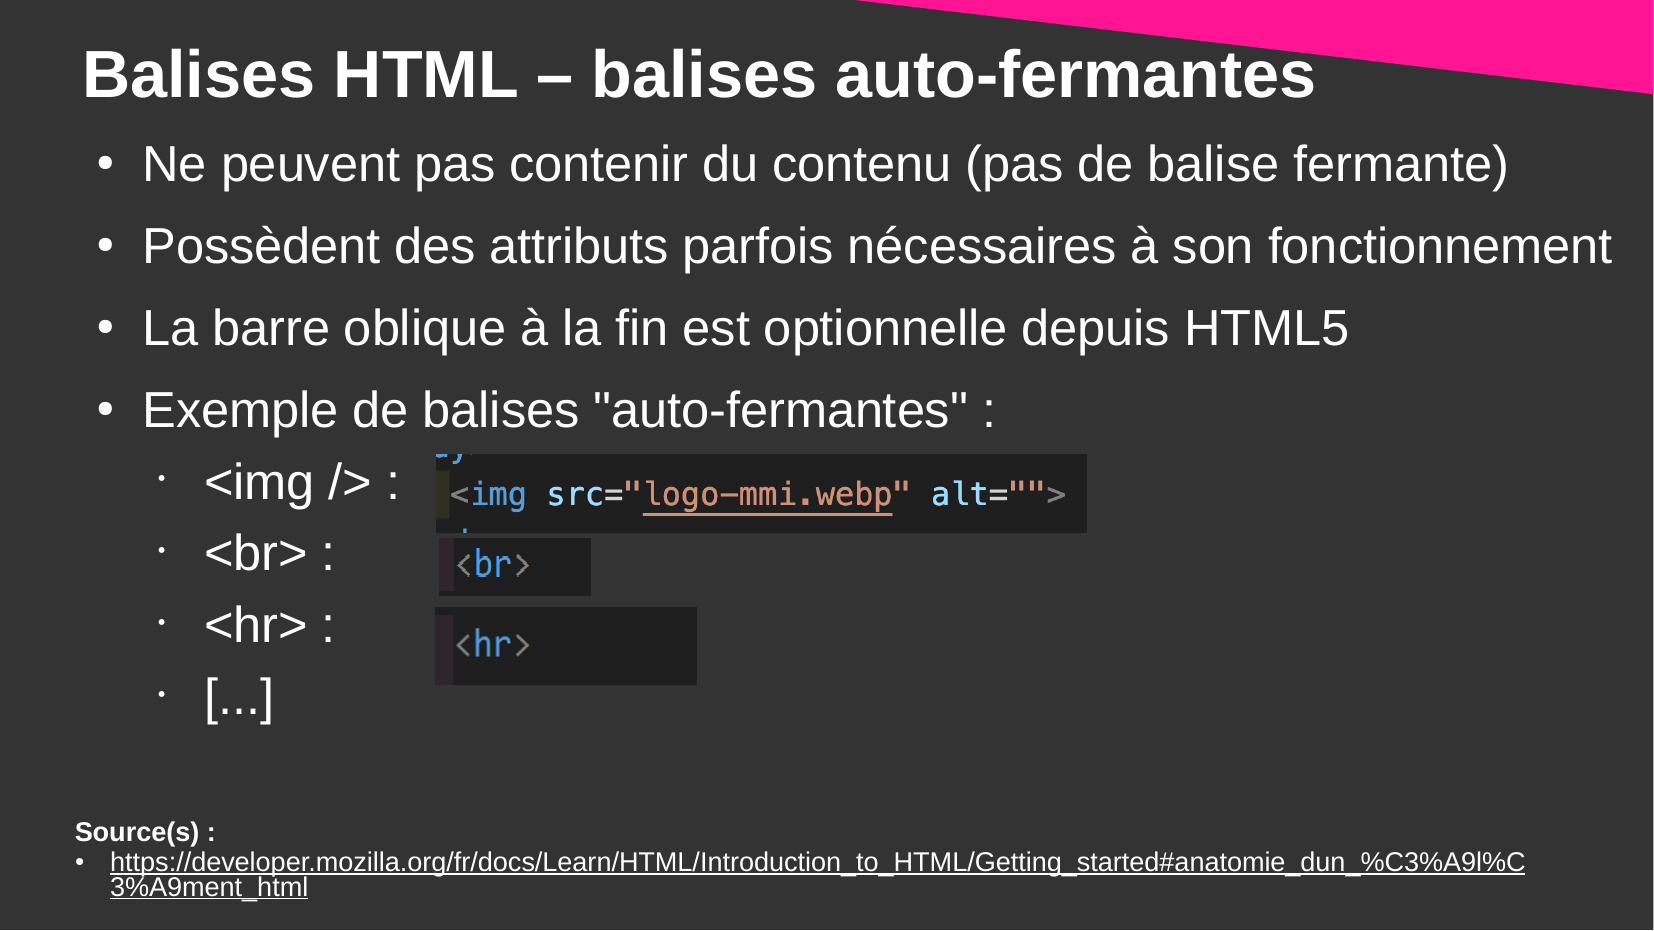

# Balises HTML – balises auto-fermantes
Ne peuvent pas contenir du contenu (pas de balise fermante)
Possèdent des attributs parfois nécessaires à son fonctionnement
La barre oblique à la fin est optionnelle depuis HTML5
Exemple de balises "auto-fermantes" :
<img /> :
<br> :
<hr> :
[...]
Source(s) :
https://developer.mozilla.org/fr/docs/Learn/HTML/Introduction_to_HTML/Getting_started#anatomie_dun_%C3%A9l%C3%A9ment_html